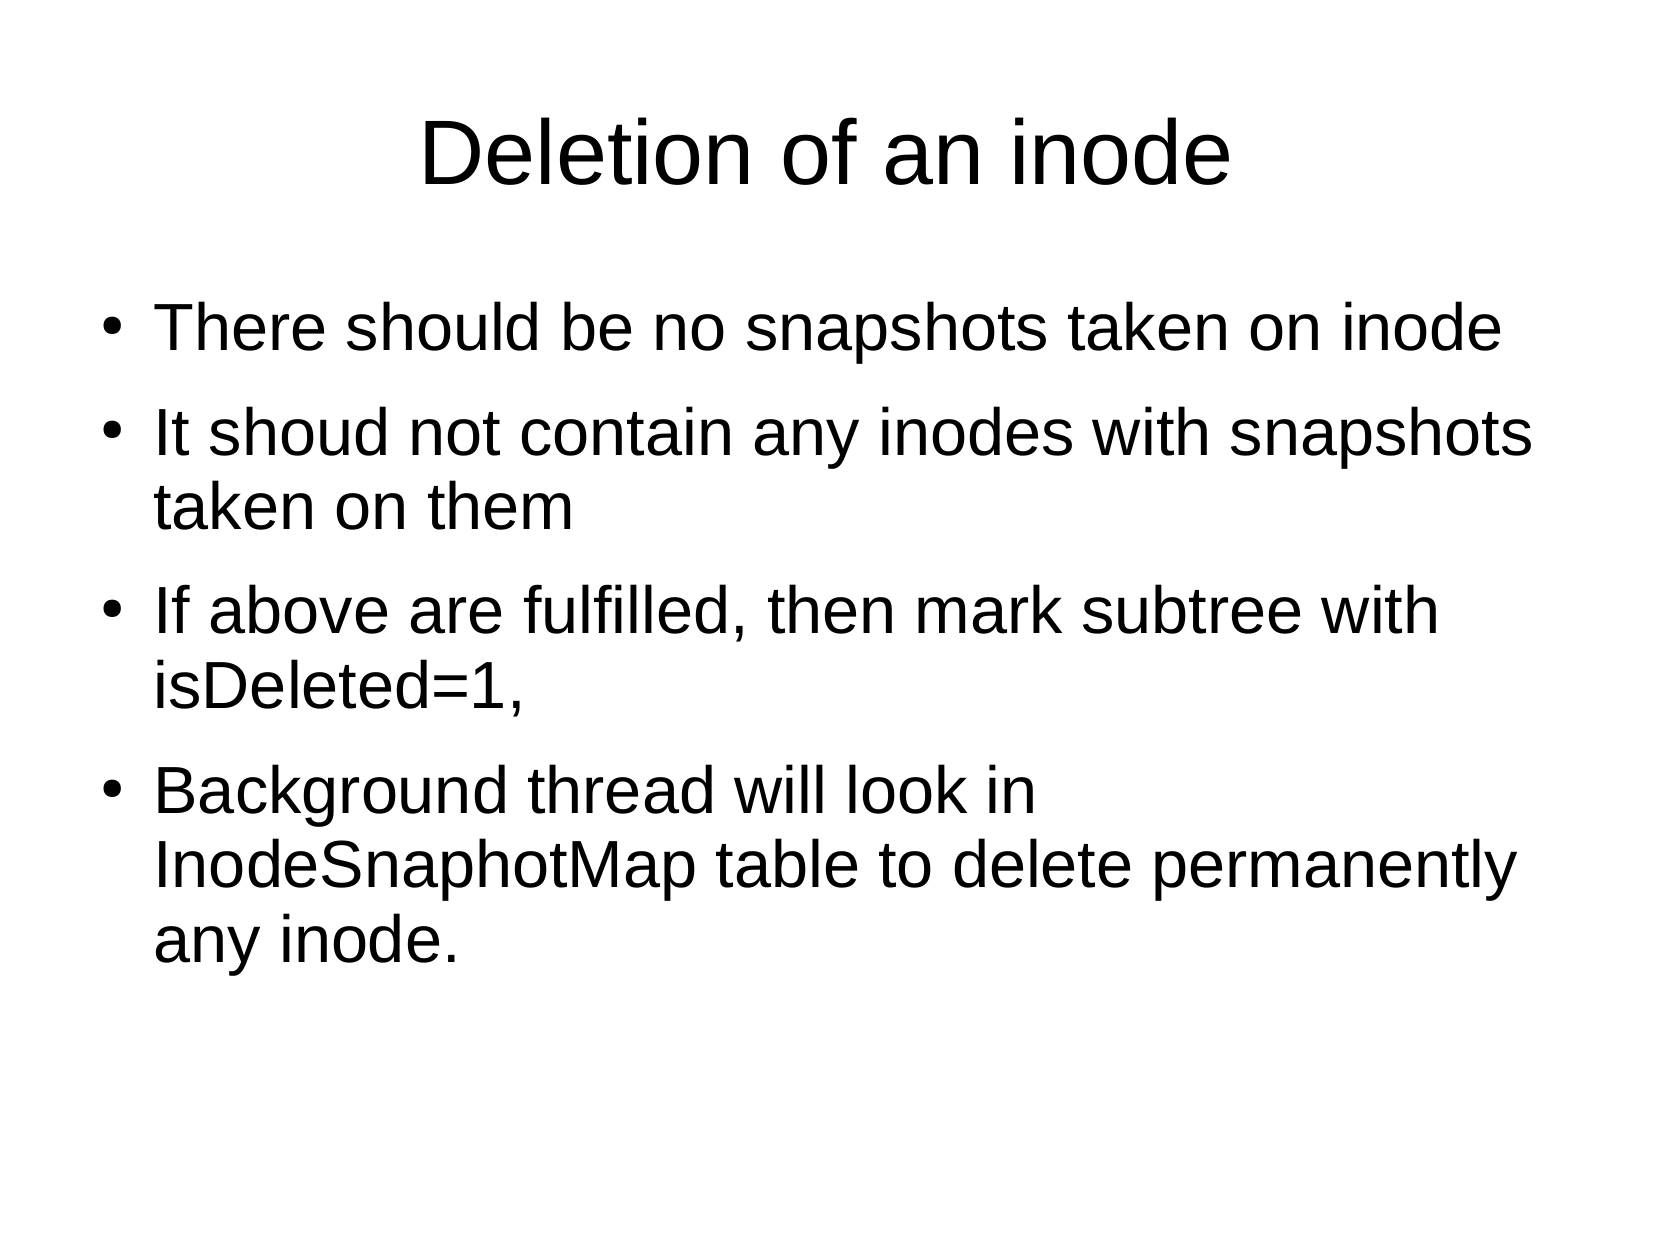

# Deletion of an inode
There should be no snapshots taken on inode
It shoud not contain any inodes with snapshots taken on them
If above are fulfilled, then mark subtree with isDeleted=1,
Background thread will look in InodeSnaphotMap table to delete permanently any inode.